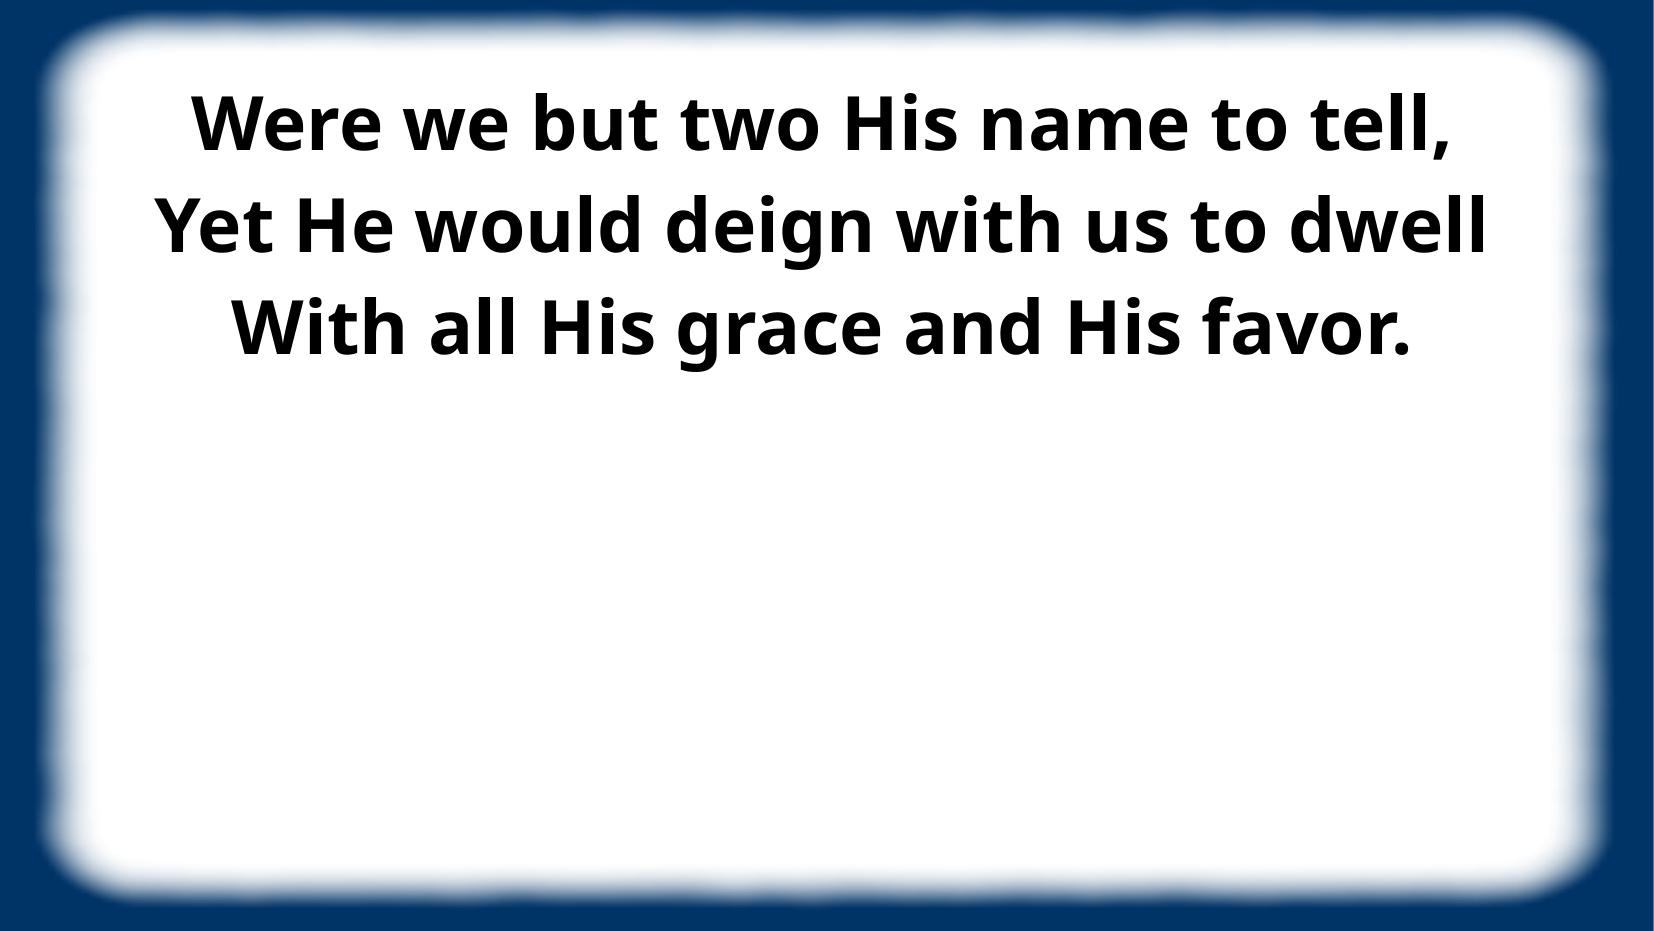

Were we but two His name to tell,
Yet He would deign with us to dwell
With all His grace and His favor.